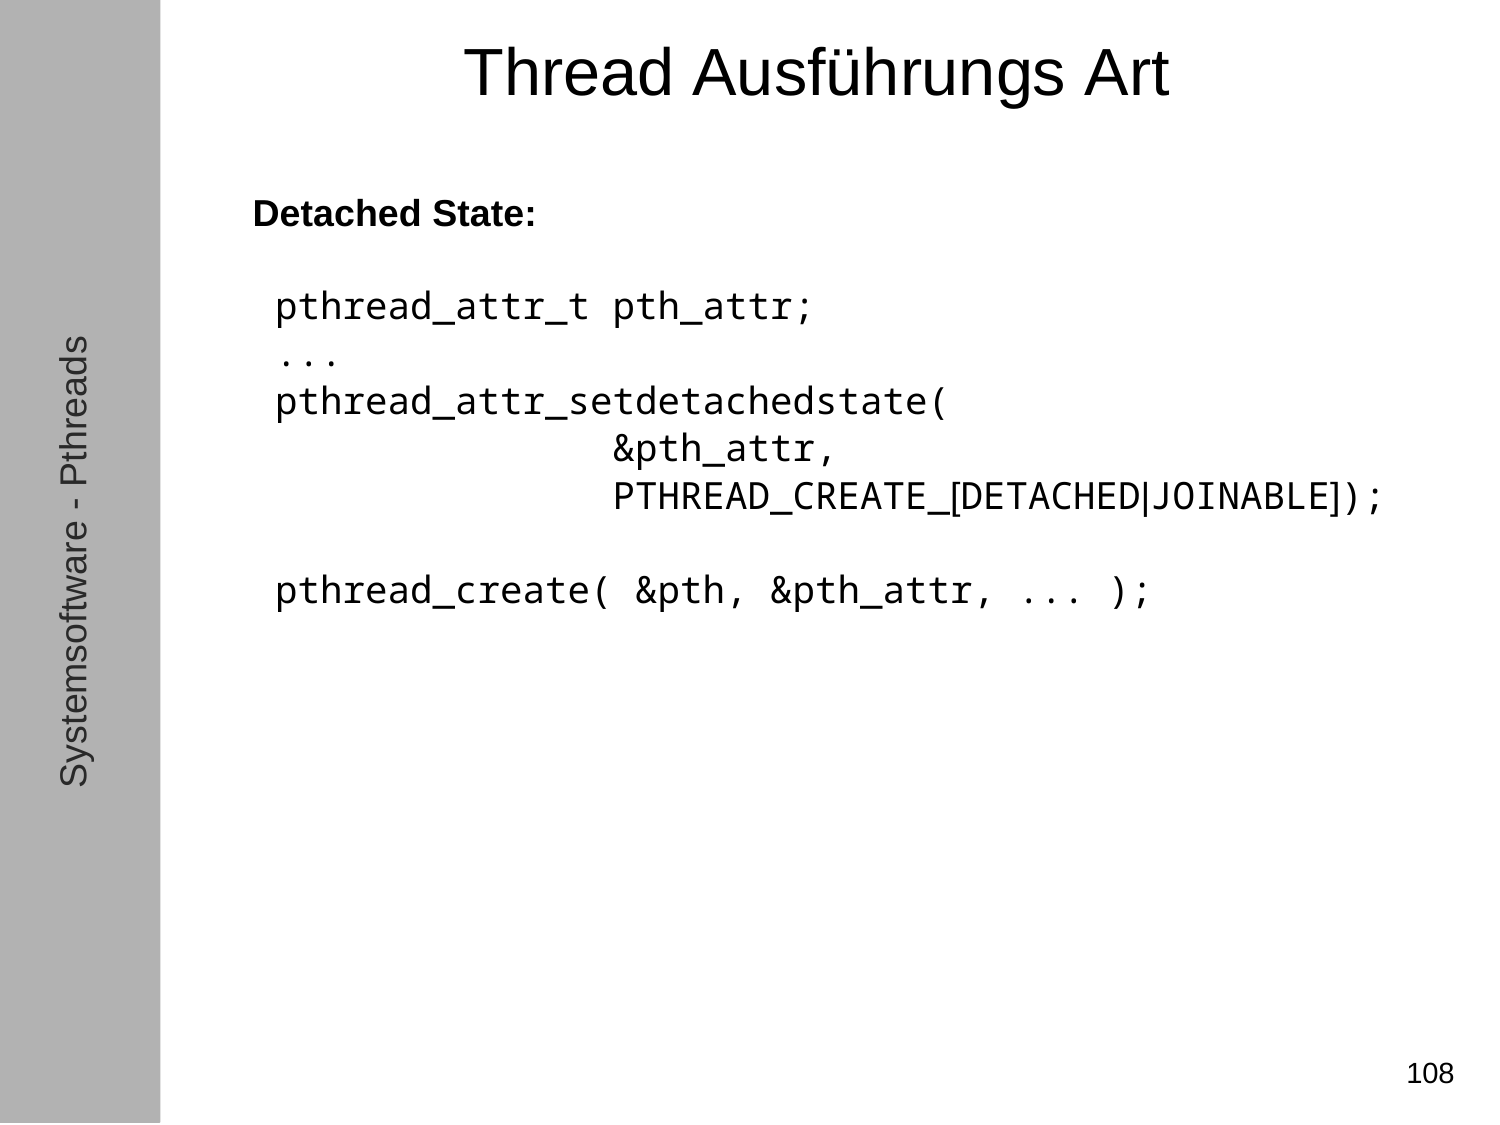

Thread Ausführungs Art
Detached State:
 pthread_attr_t pth_attr;
 ...
 pthread_attr_setdetachedstate(
 &pth_attr,
 PTHREAD_CREATE_[DETACHED|JOINABLE]);
 pthread_create( &pth, &pth_attr, ... );
Systemsoftware - Pthreads